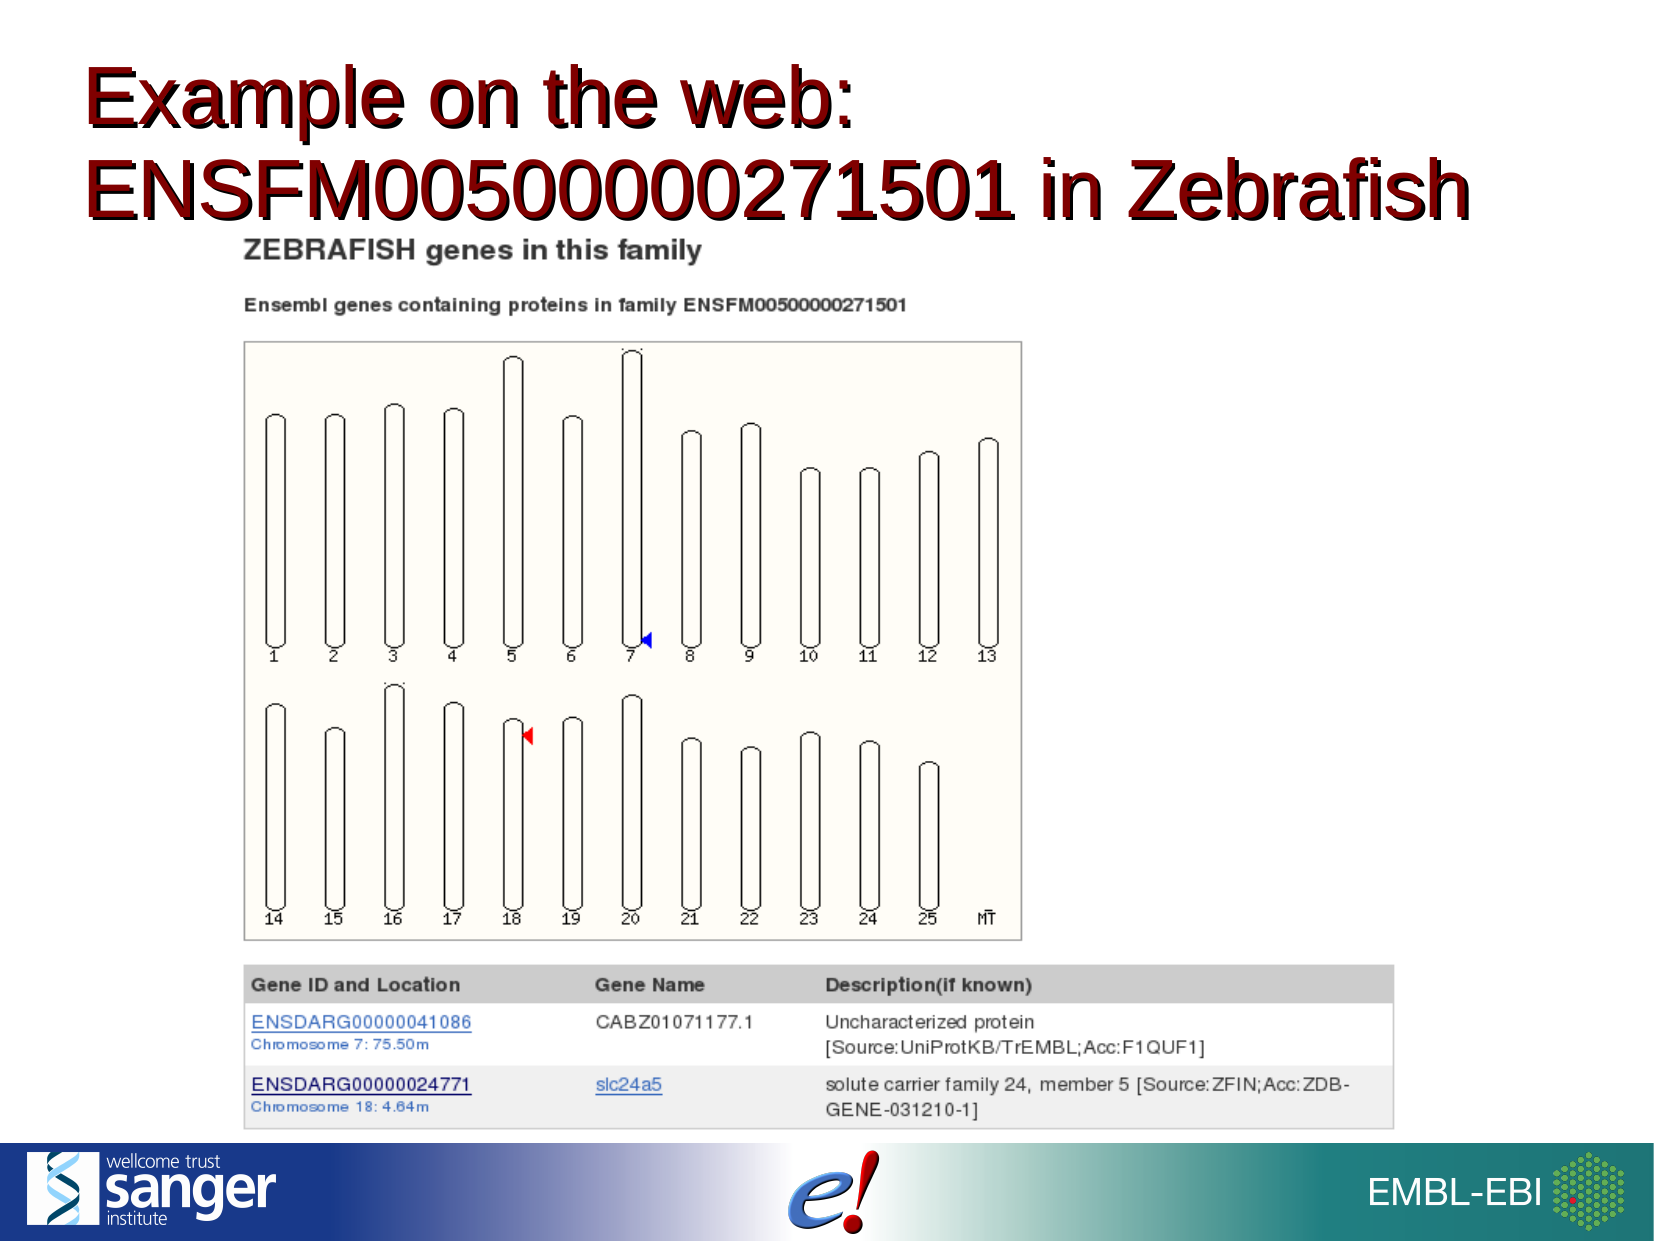

# Example on the web: ENSFM00500000271501 in Zebrafish